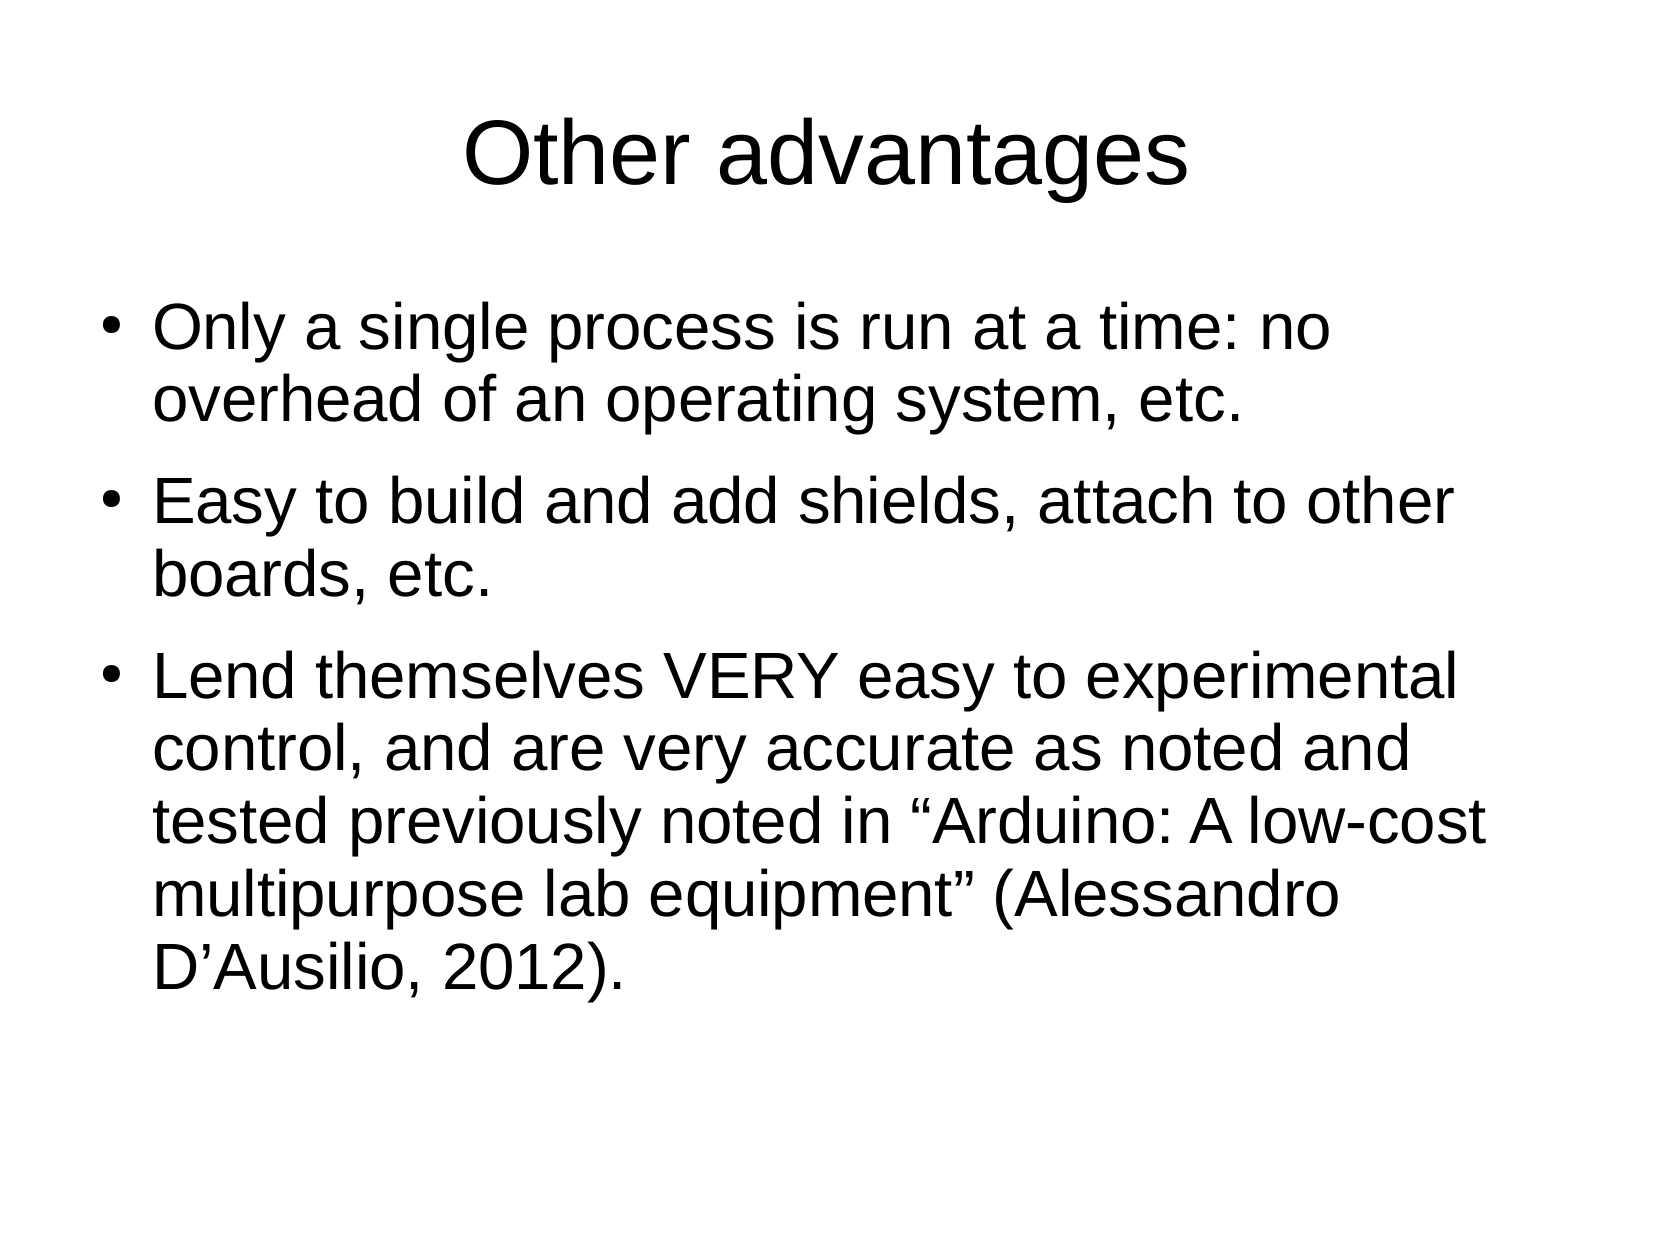

# Other advantages
Only a single process is run at a time: no overhead of an operating system, etc.
Easy to build and add shields, attach to other boards, etc.
Lend themselves VERY easy to experimental control, and are very accurate as noted and tested previously noted in “Arduino: A low-cost multipurpose lab equipment” (Alessandro D’Ausilio, 2012).